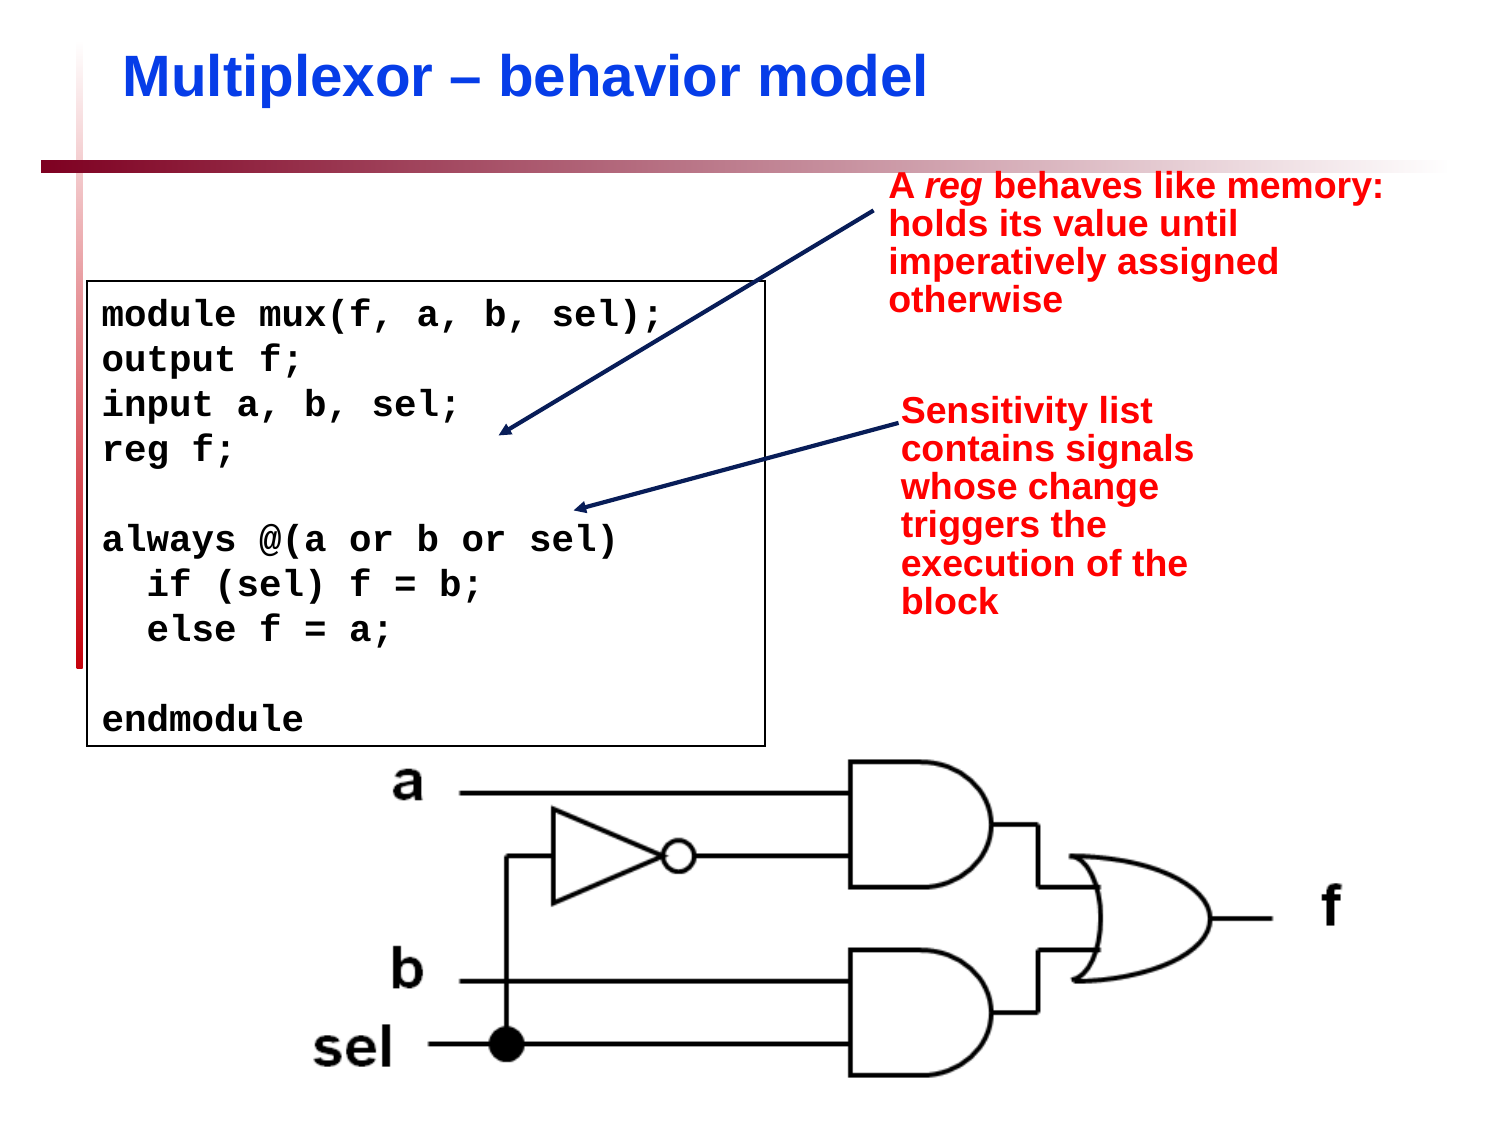

# Multiplexor – behavior model
A reg behaves like memory: holds its value until imperatively assigned otherwise
module mux(f, a, b, sel);
output f;
input a, b, sel;
reg f;
always @(a or b or sel)
 if (sel) f = b;
 else f = a;
endmodule
Sensitivity list contains signals whose change triggers the execution of the block